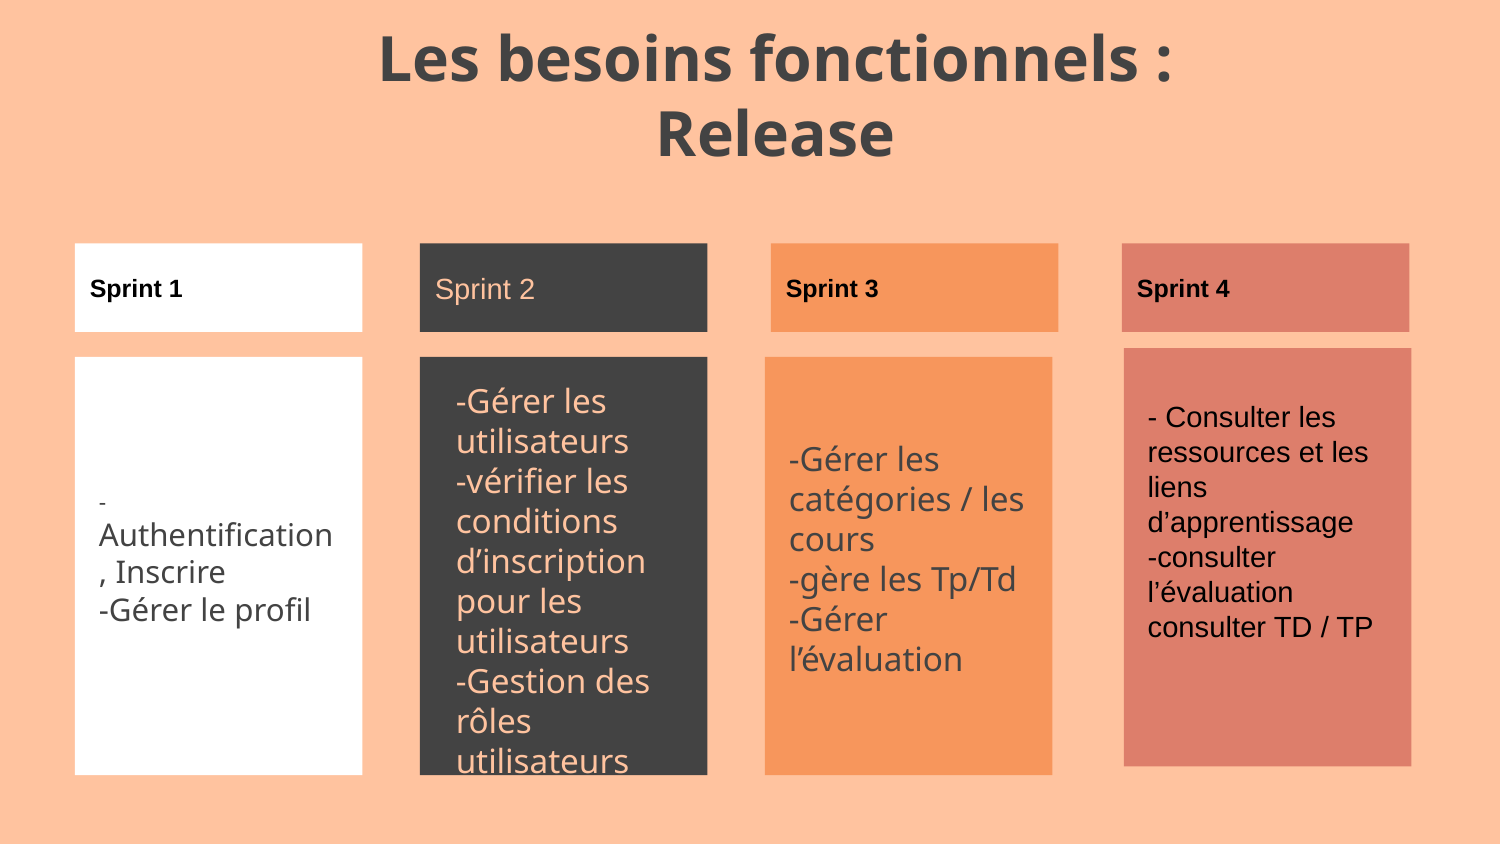

# Les besoins fonctionnels : Release
Sprint 1
Sprint 2
Sprint 3
Sprint 4
- Authentification , Inscrire
-Gérer le profil
-Gérer les utilisateurs
-vérifier les conditions d’inscription pour les utilisateurs
-Gestion des rôles utilisateurs
- Consulter les ressources et les liens d’apprentissage
-consulter l’évaluation consulter TD / TP
-Gérer les catégories / les cours
-gère les Tp/Td
-Gérer l’évaluation